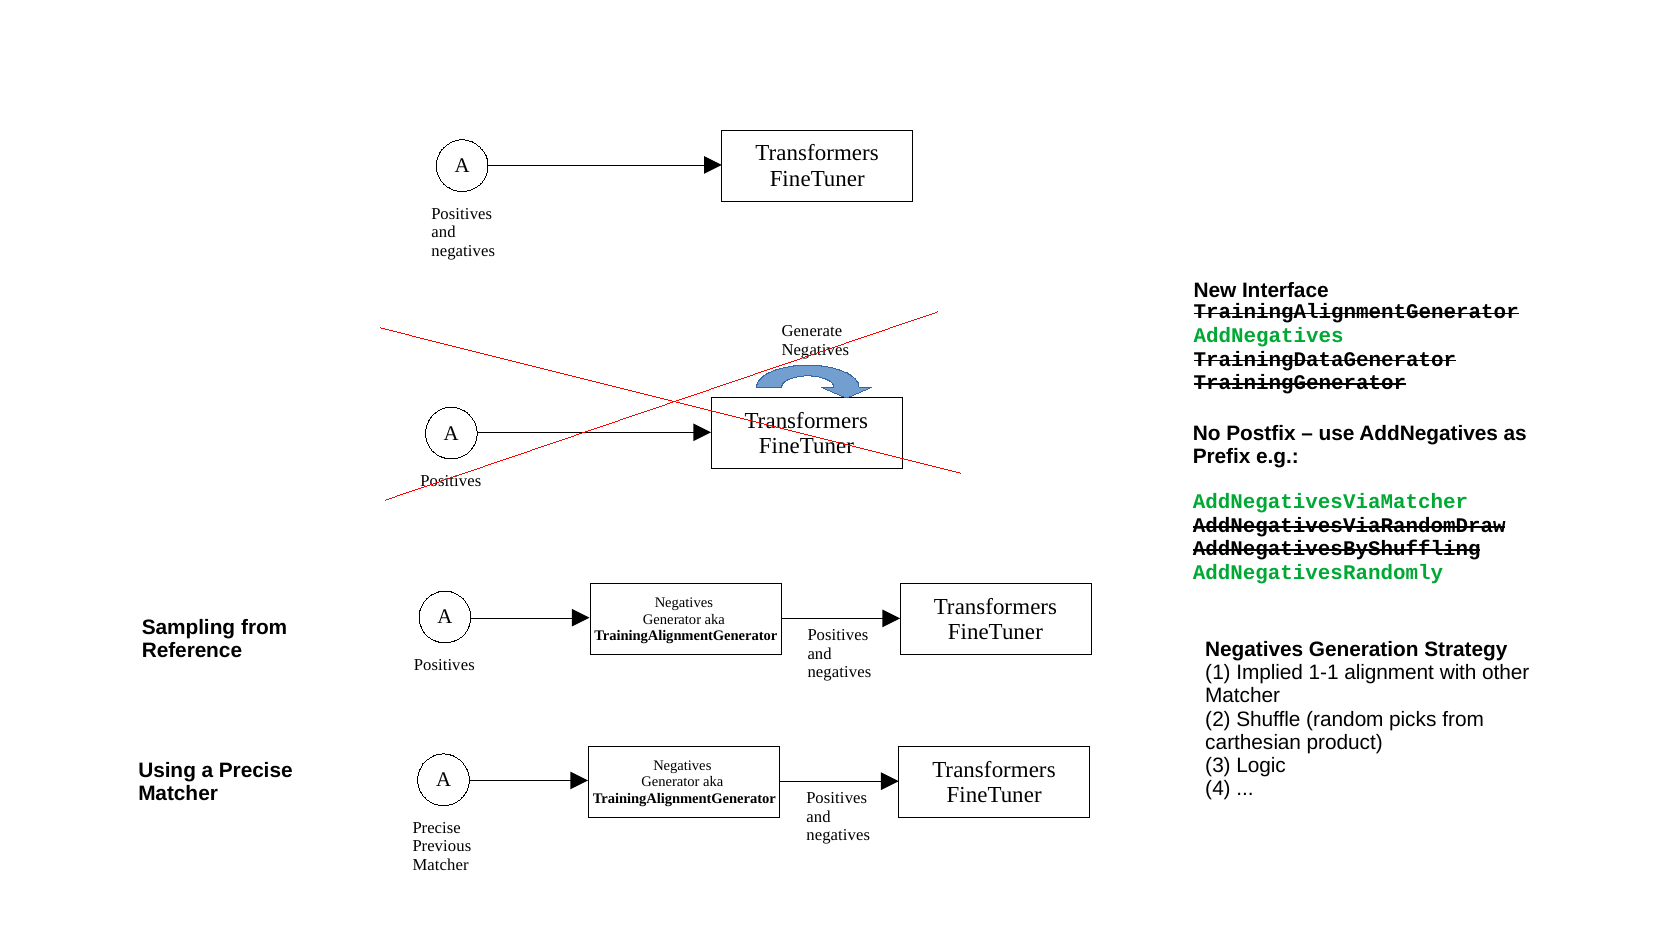

Transformers
FineTuner
A
Positives and negatives
New Interface
TrainingAlignmentGenerator
AddNegatives
TrainingDataGenerator
TrainingGenerator
Generate Negatives
Transformers
FineTuner
A
No Postfix – use AddNegatives as Prefix e.g.:
AddNegativesViaMatcher
AddNegativesViaRandomDraw
AddNegativesByShuffling
AddNegativesRandomly
Positives
Negatives
Generator aka
TrainingAlignmentGenerator
Transformers
FineTuner
A
Sampling from
Reference
Positives and negatives
Negatives Generation Strategy
(1) Implied 1-1 alignment with other Matcher
(2) Shuffle (random picks from carthesian product)
(3) Logic
(4) ...
Positives
Negatives
Generator aka
TrainingAlignmentGenerator
Transformers
FineTuner
Using a Precise
Matcher
A
Positives and negatives
Precise Previous
Matcher